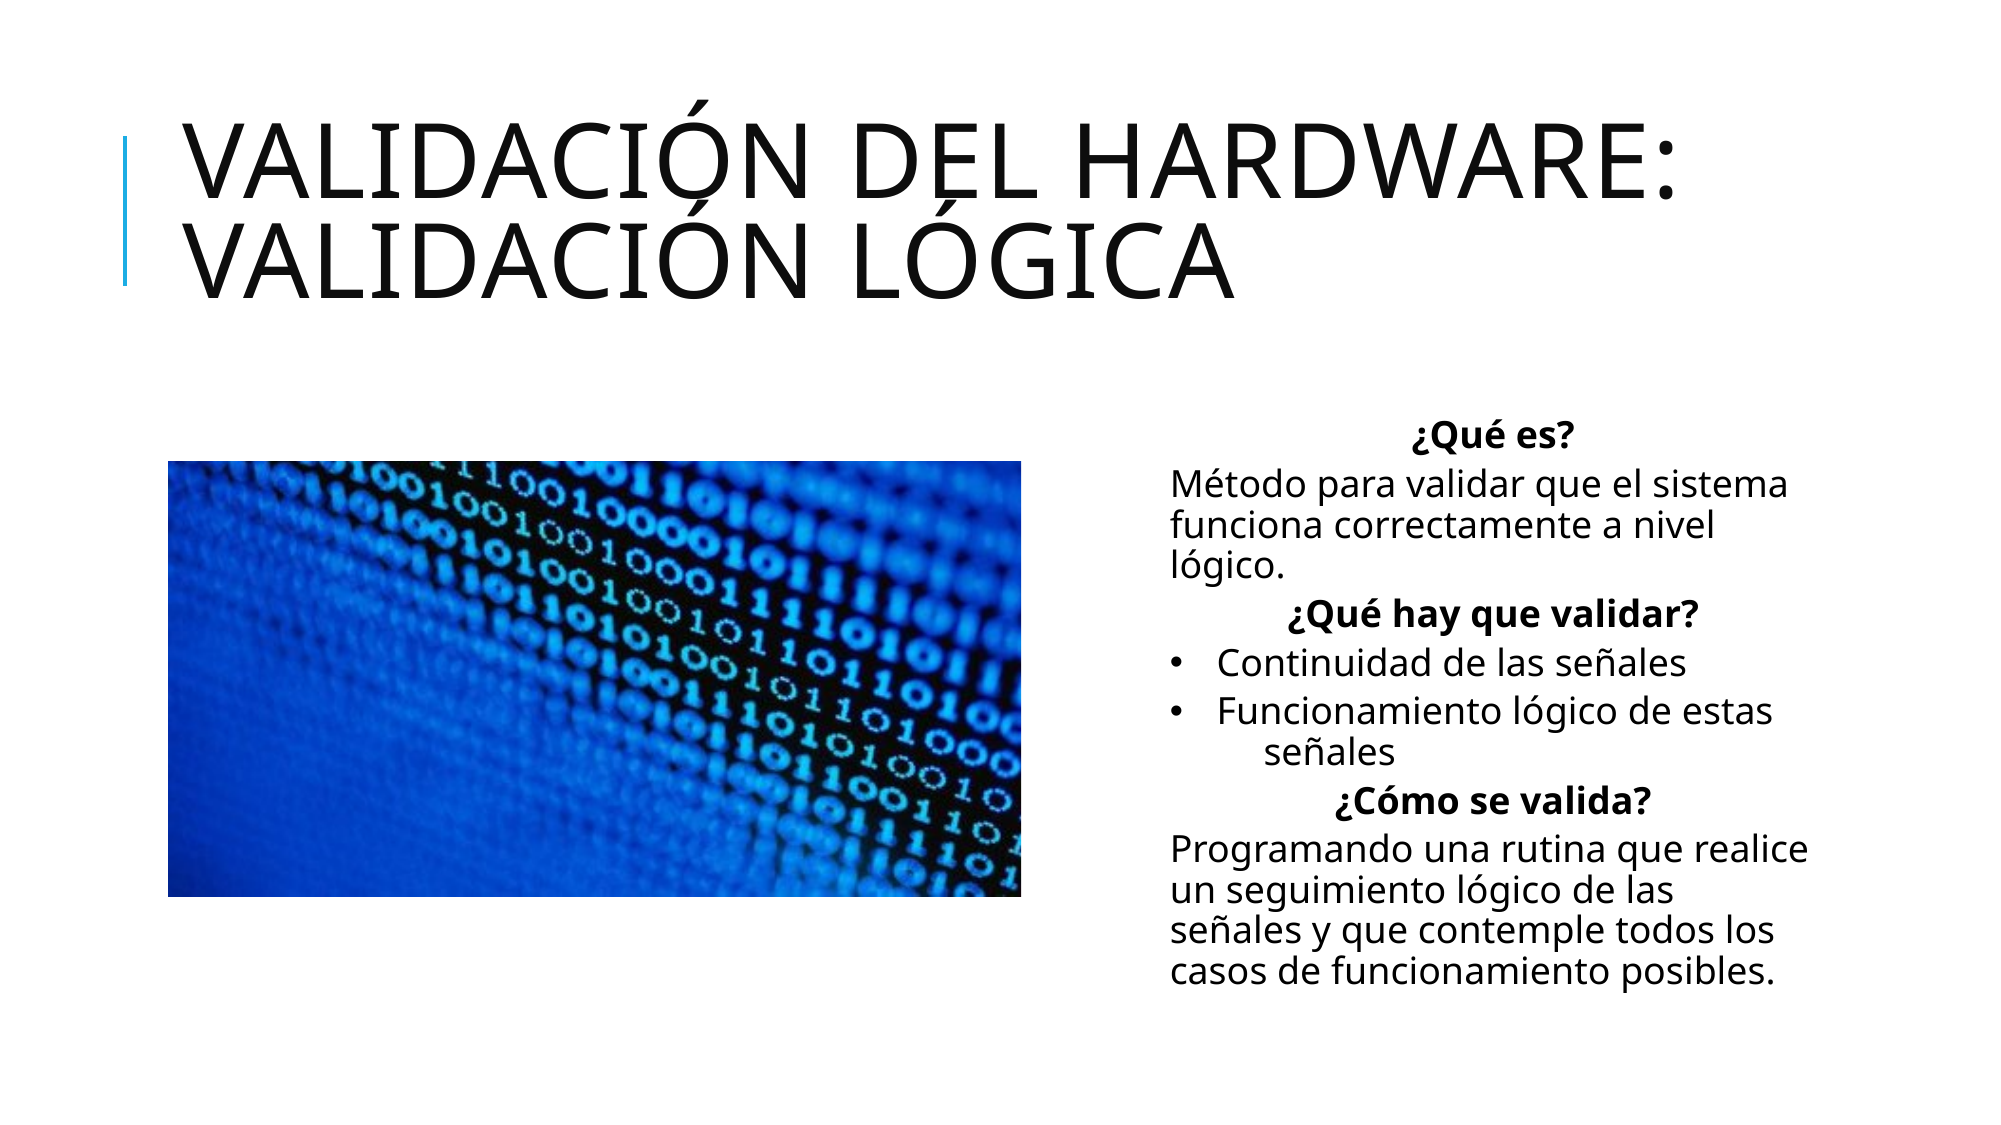

# Validación del hardware: validación lógica
¿Qué es?
Método para validar que el sistema funciona correctamente a nivel lógico.
¿Qué hay que validar?
Continuidad de las señales
Funcionamiento lógico de estas señales
¿Cómo se valida?
Programando una rutina que realice un seguimiento lógico de las señales y que contemple todos los casos de funcionamiento posibles.